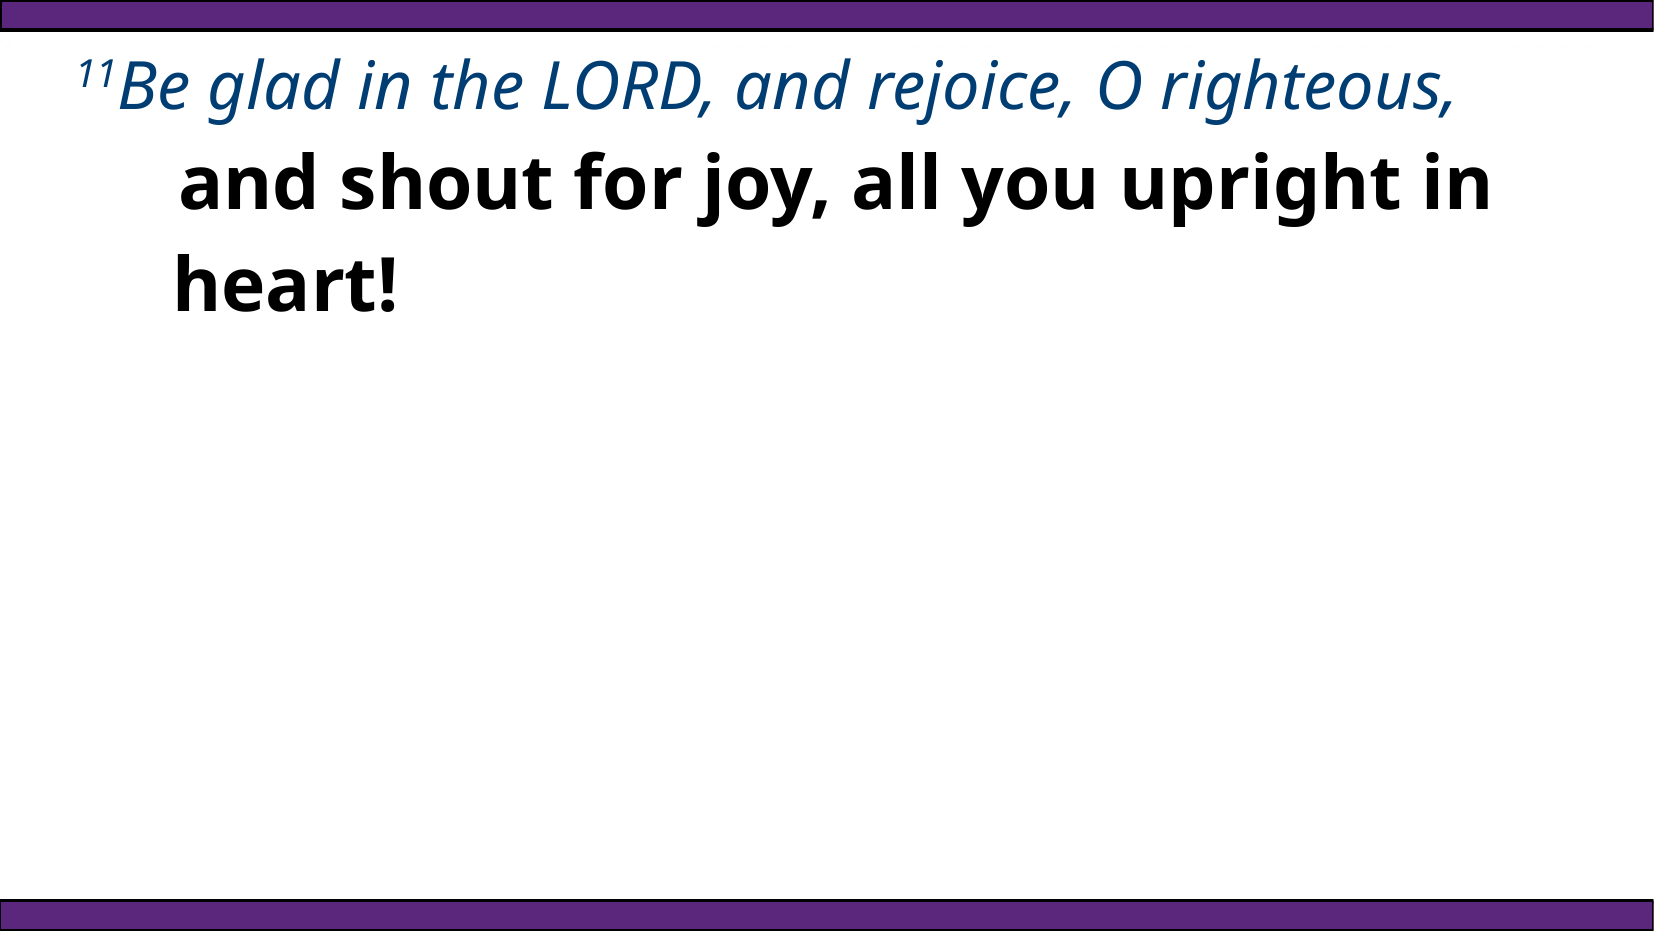

11Be glad in the LORD, and rejoice, O righteous,
 and shout for joy, all you upright in
 heart!